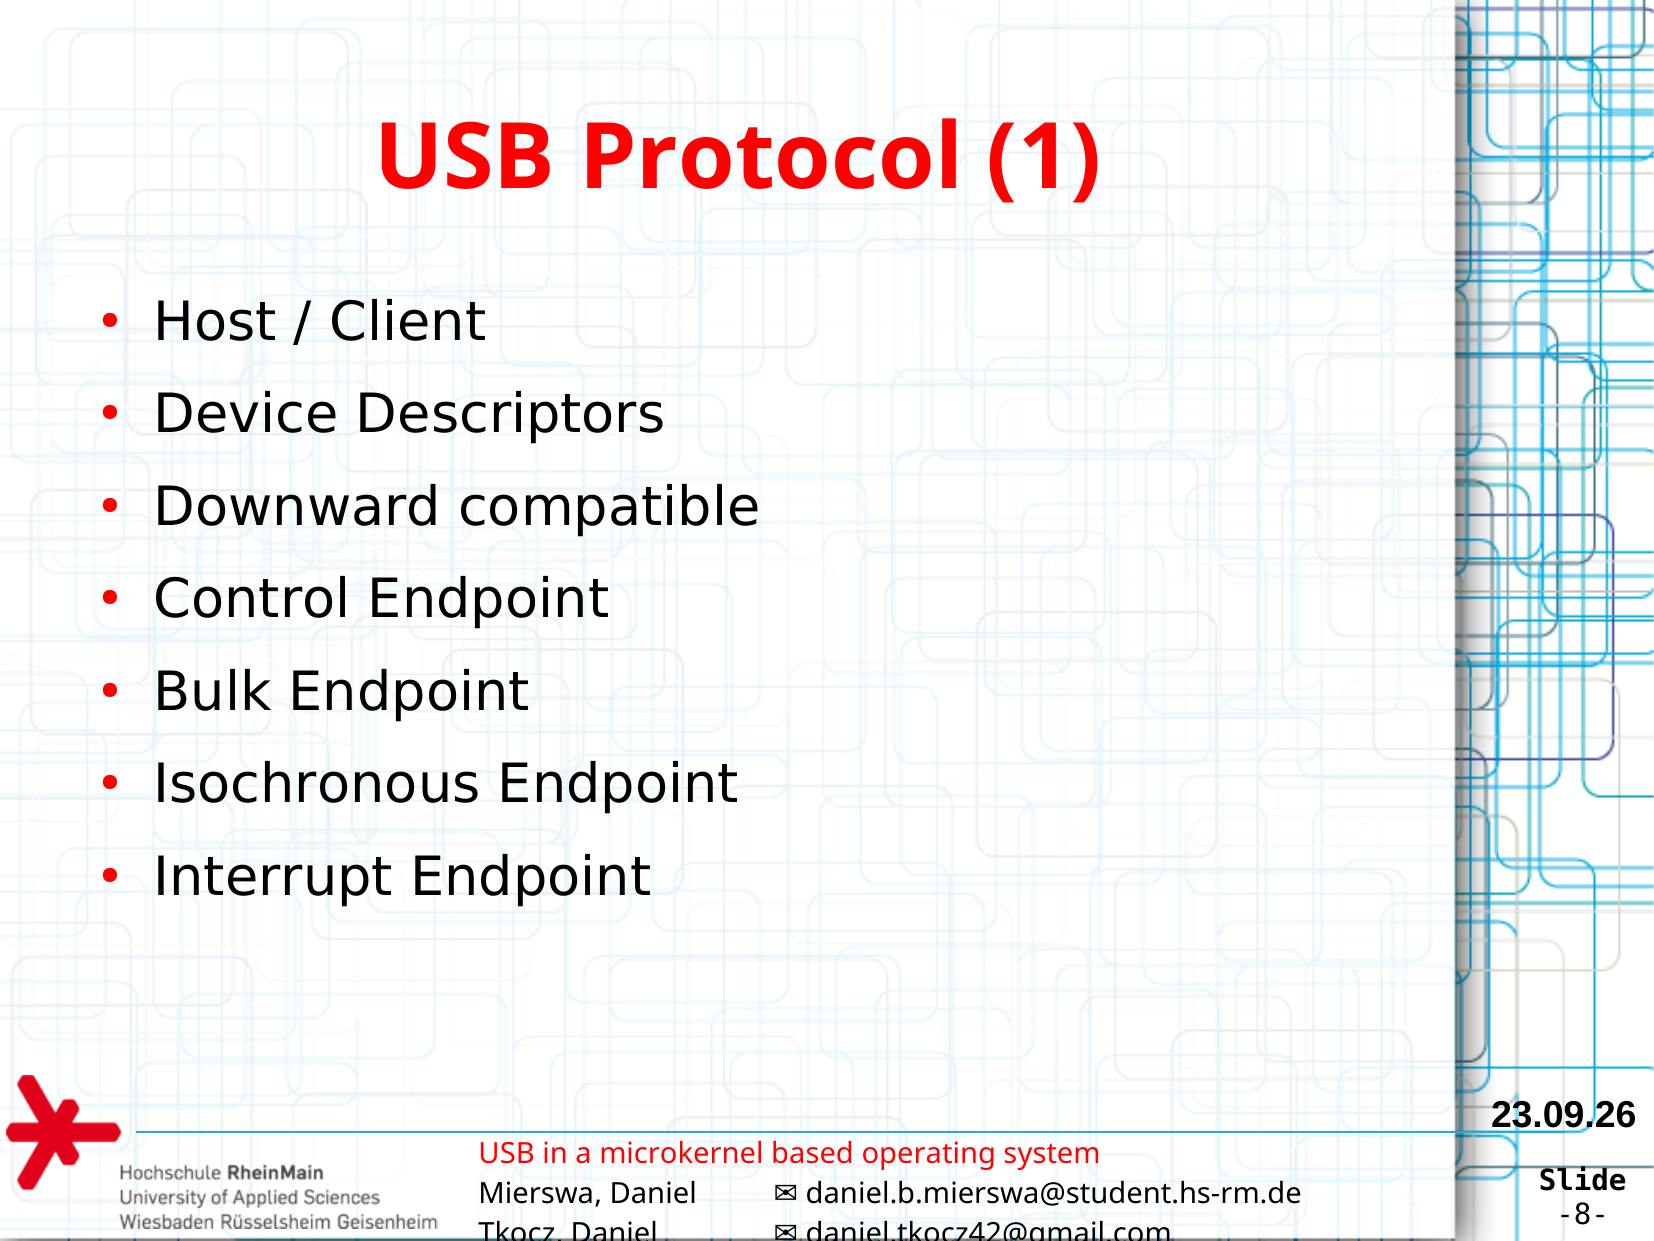

# USB Protocol (1)
Host / Client
Device Descriptors
Downward compatible
Control Endpoint
Bulk Endpoint
Isochronous Endpoint
Interrupt Endpoint
8